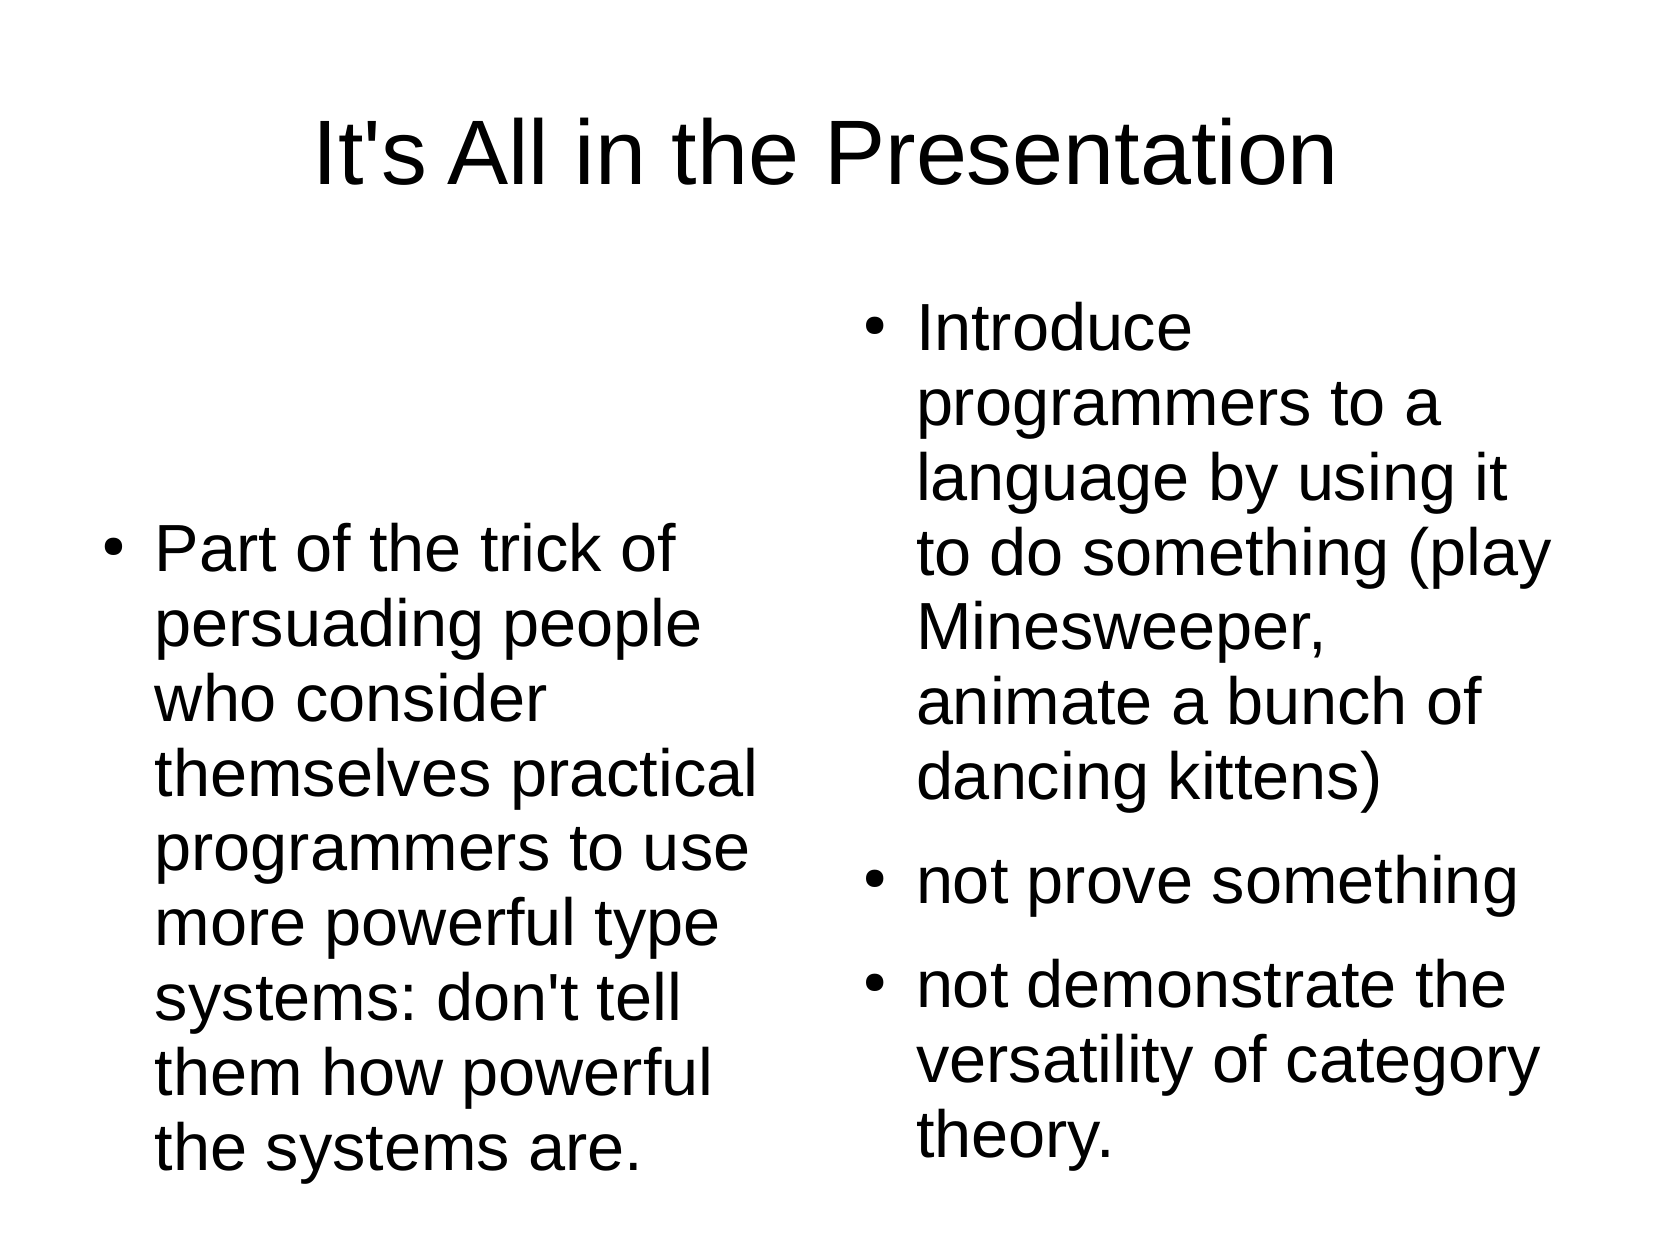

# It's All in the Presentation
Introduce programmers to a language by using it to do something (play Minesweeper, animate a bunch of dancing kittens)
not prove something
not demonstrate the versatility of category theory.
Part of the trick of persuading people who consider themselves practical programmers to use more powerful type systems: don't tell them how powerful the systems are.